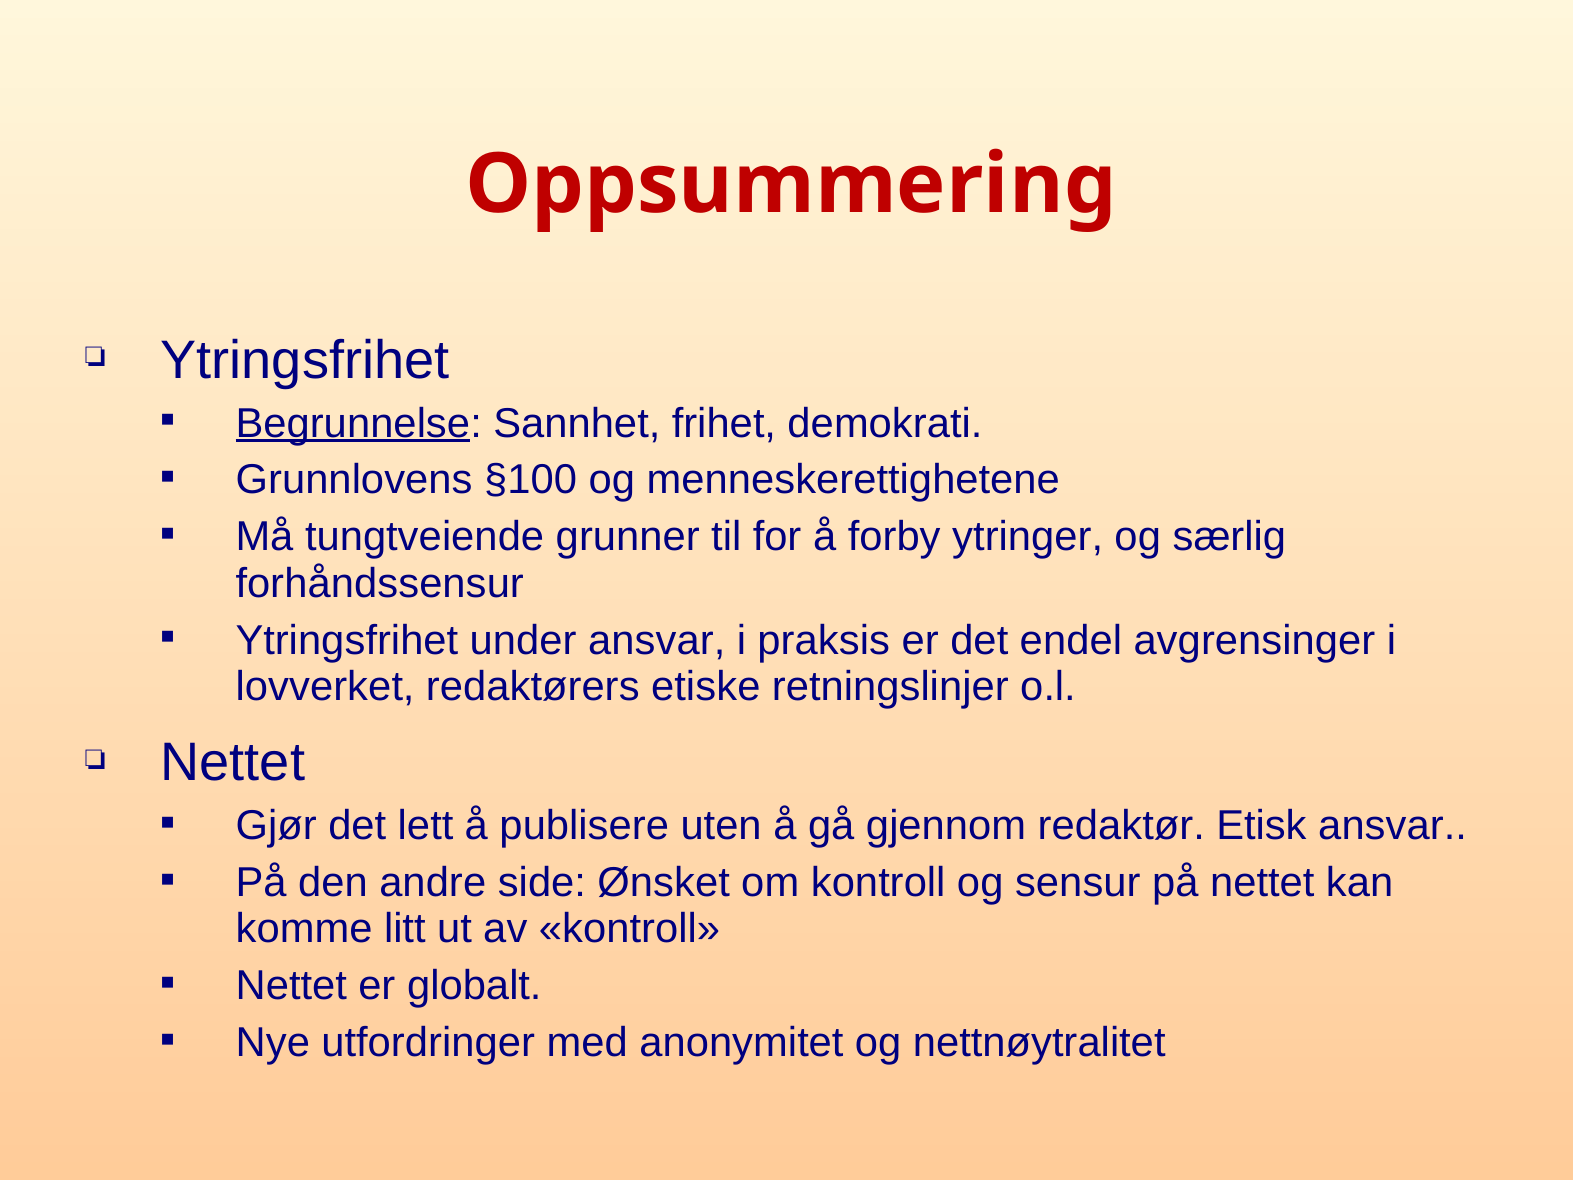

# Oppsummering
Ytringsfrihet
Begrunnelse: Sannhet, frihet, demokrati.
Grunnlovens §100 og menneskerettighetene
Må tungtveiende grunner til for å forby ytringer, og særlig forhåndssensur
Ytringsfrihet under ansvar, i praksis er det endel avgrensinger i lovverket, redaktørers etiske retningslinjer o.l.
Nettet
Gjør det lett å publisere uten å gå gjennom redaktør. Etisk ansvar..
På den andre side: Ønsket om kontroll og sensur på nettet kan komme litt ut av «kontroll»
Nettet er globalt.
Nye utfordringer med anonymitet og nettnøytralitet